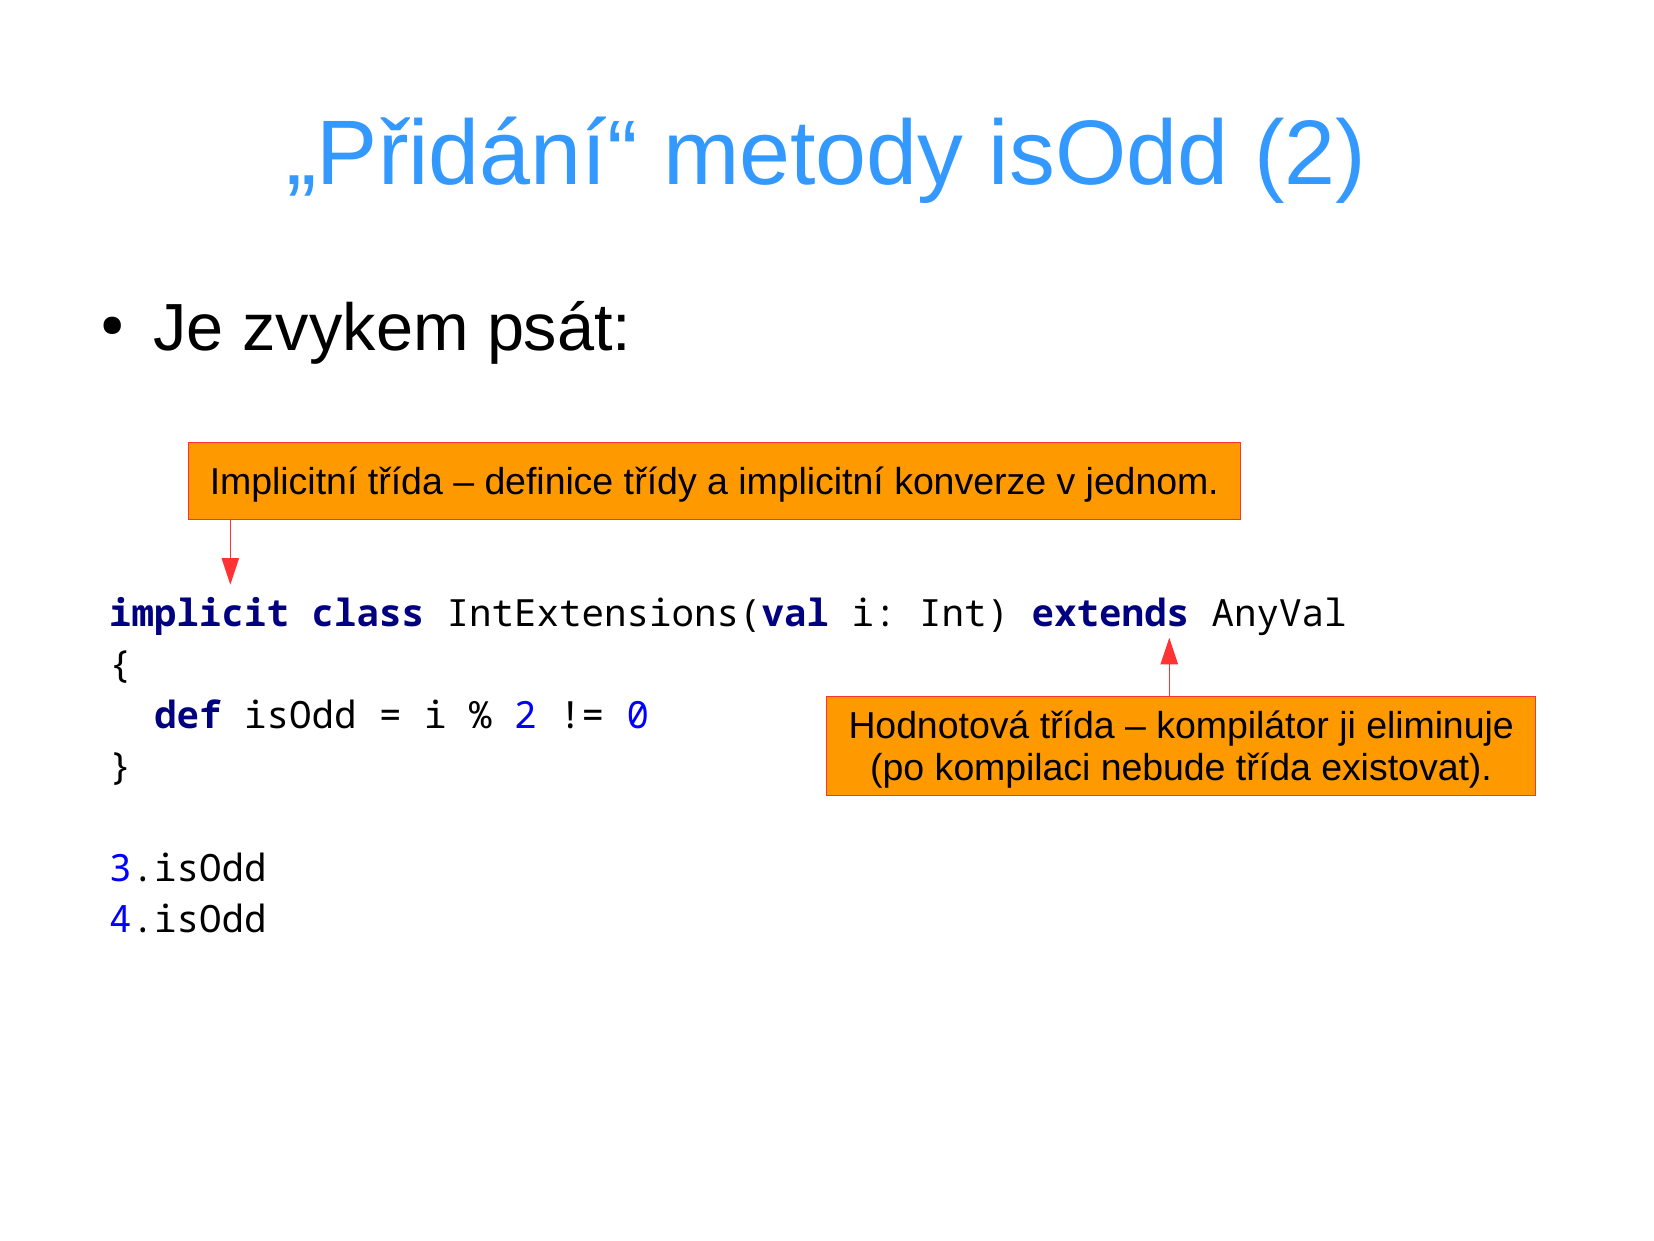

# „Přidání“ metody isOdd (2)
Je zvykem psát:
Implicitní třída – definice třídy a implicitní konverze v jednom.
implicit class IntExtensions(val i: Int) extends AnyVal {
 def isOdd = i % 2 != 0
}
3.isOdd
4.isOdd
Hodnotová třída – kompilátor ji eliminuje
(po kompilaci nebude třída existovat).